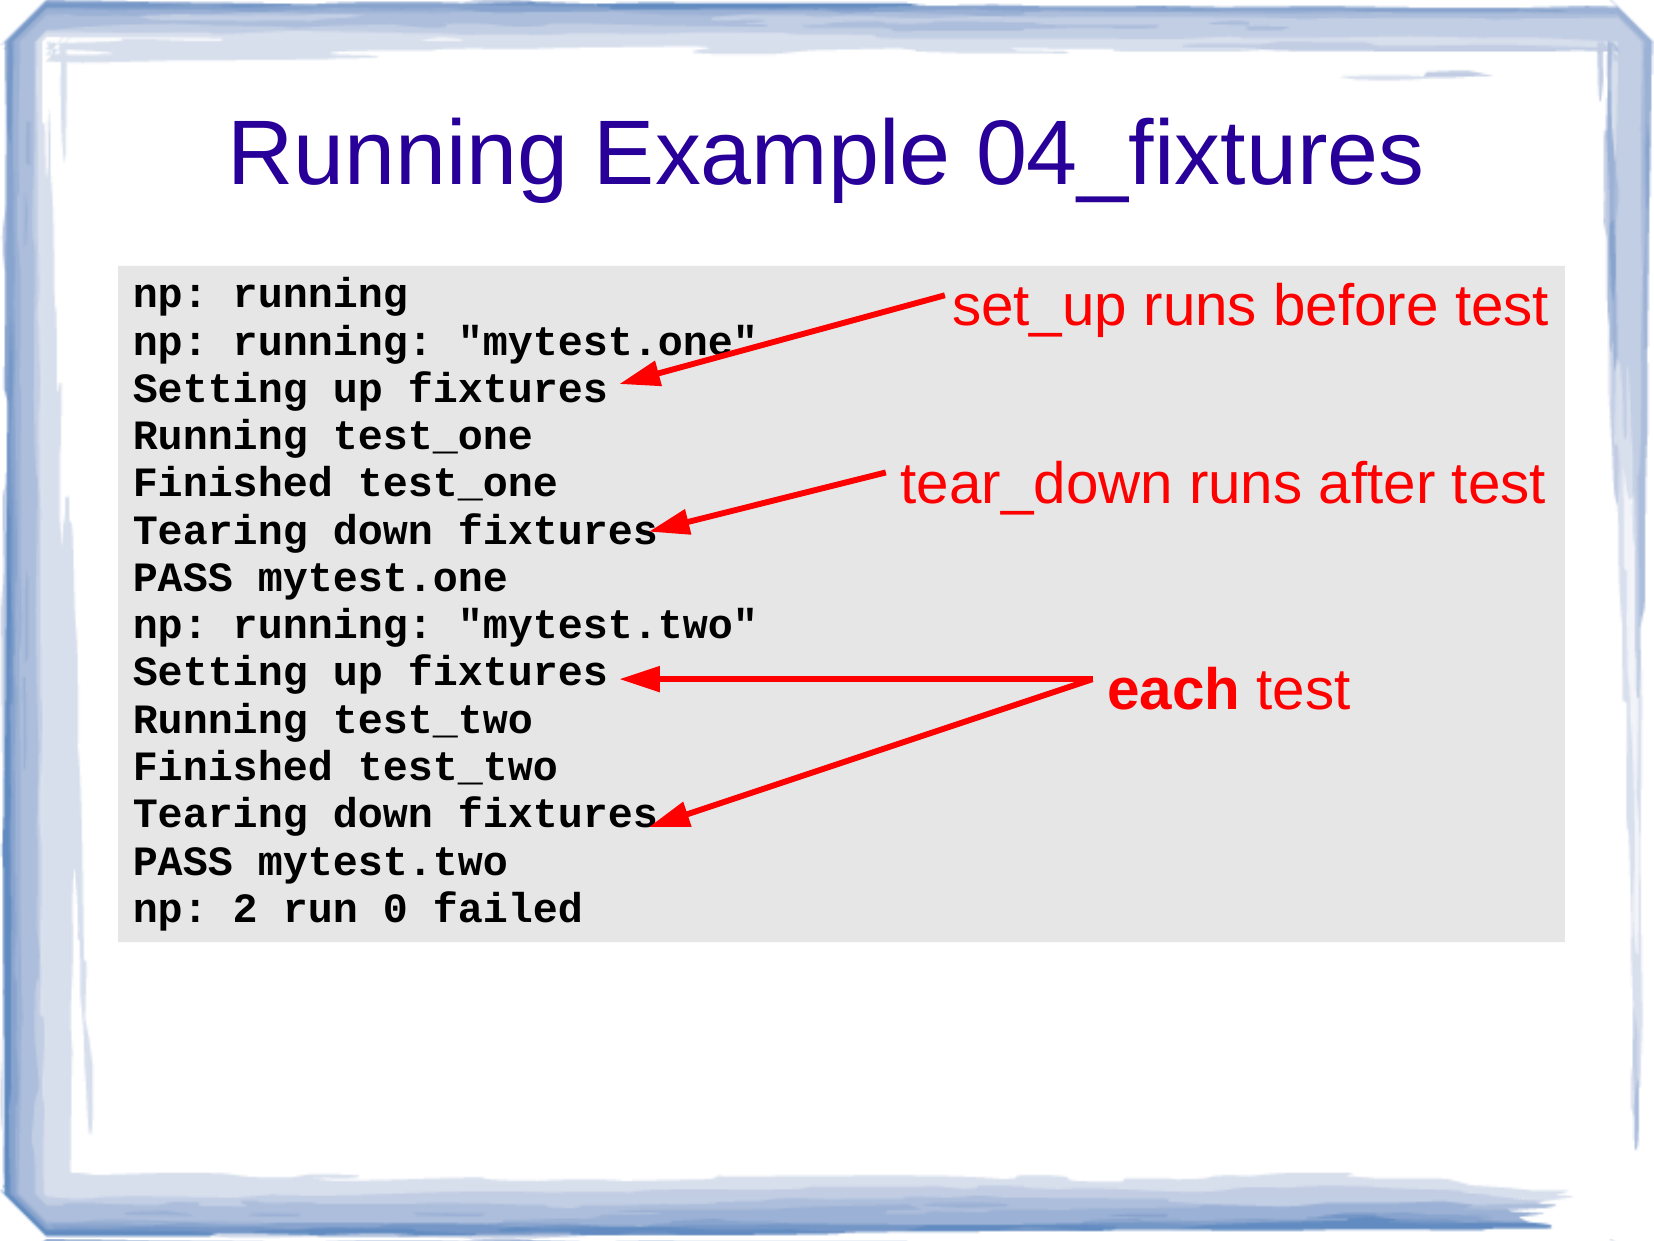

# Running Example 04_fixtures
set_up runs before test
np: running
np: running: "mytest.one"
Setting up fixtures
Running test_one
Finished test_one
Tearing down fixtures
PASS mytest.one
np: running: "mytest.two"
Setting up fixtures
Running test_two
Finished test_two
Tearing down fixtures
PASS mytest.two
np: 2 run 0 failed
tear_down runs after test
each test